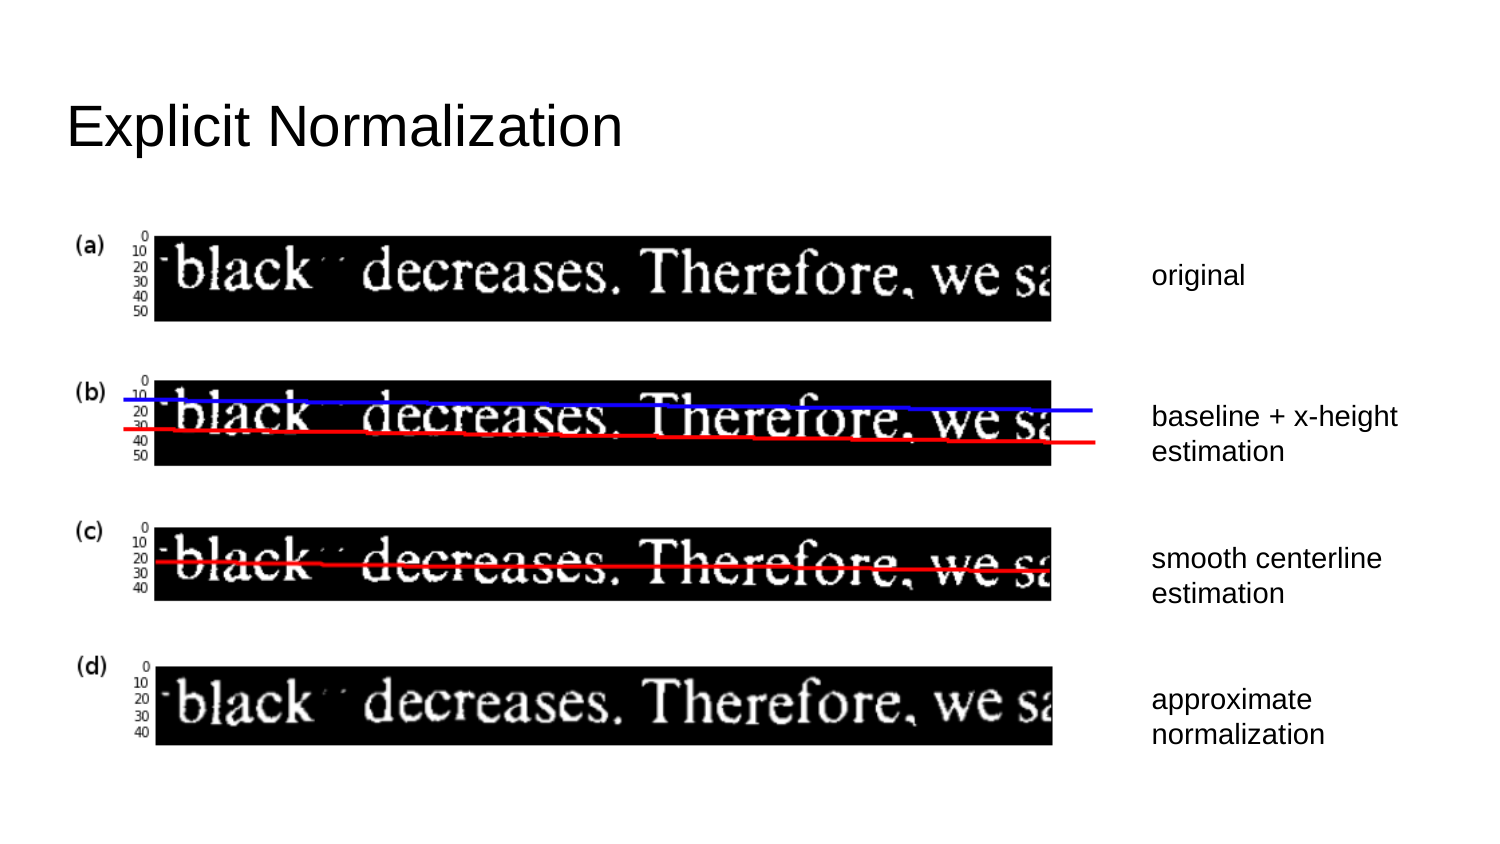

# Explicit Normalization
original
baseline + x-height estimation
smooth centerline estimation
approximate normalization